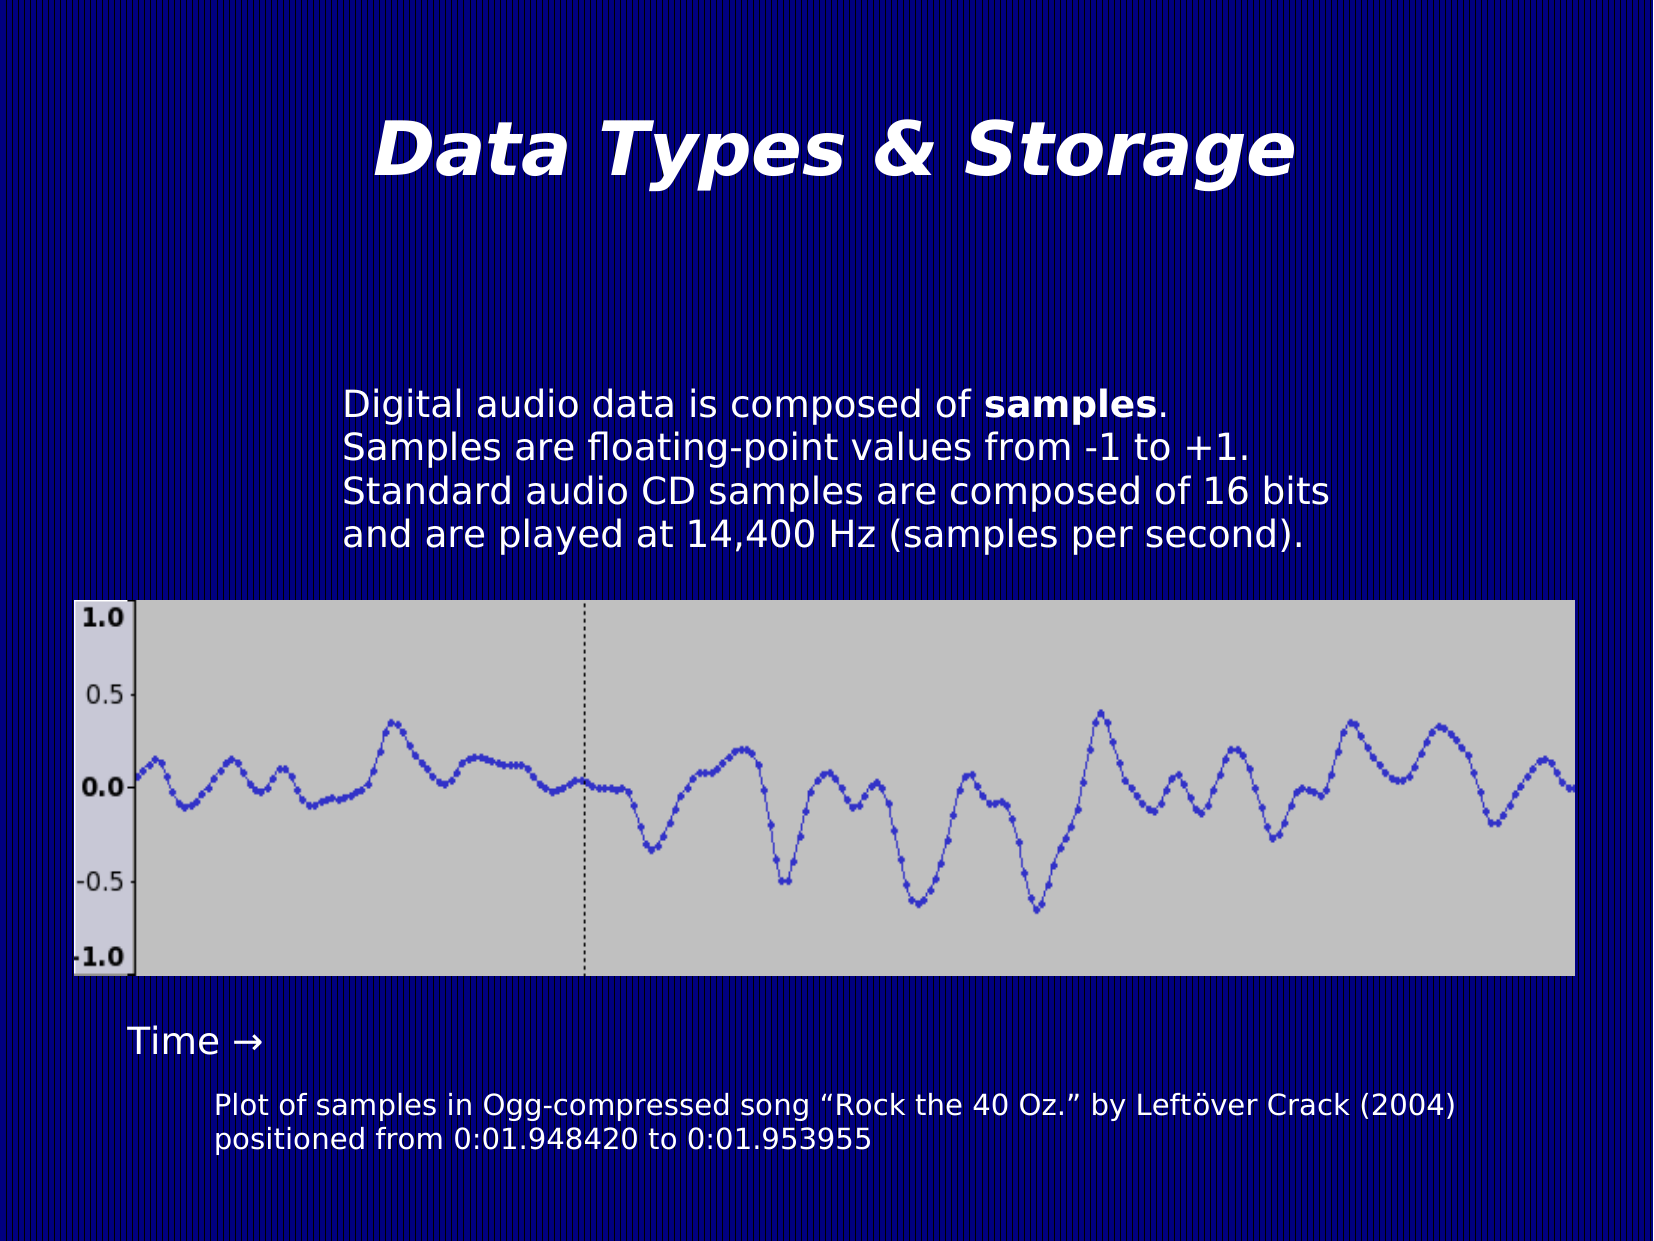

Data Types & Storage
Digital audio data is composed of samples.
Samples are floating-point values from -1 to +1.
Standard audio CD samples are composed of 16 bits
and are played at 14,400 Hz (samples per second).
Time →
Plot of samples in Ogg-compressed song “Rock the 40 Oz.” by Leftöver Crack (2004)
positioned from 0:01.948420 to 0:01.953955